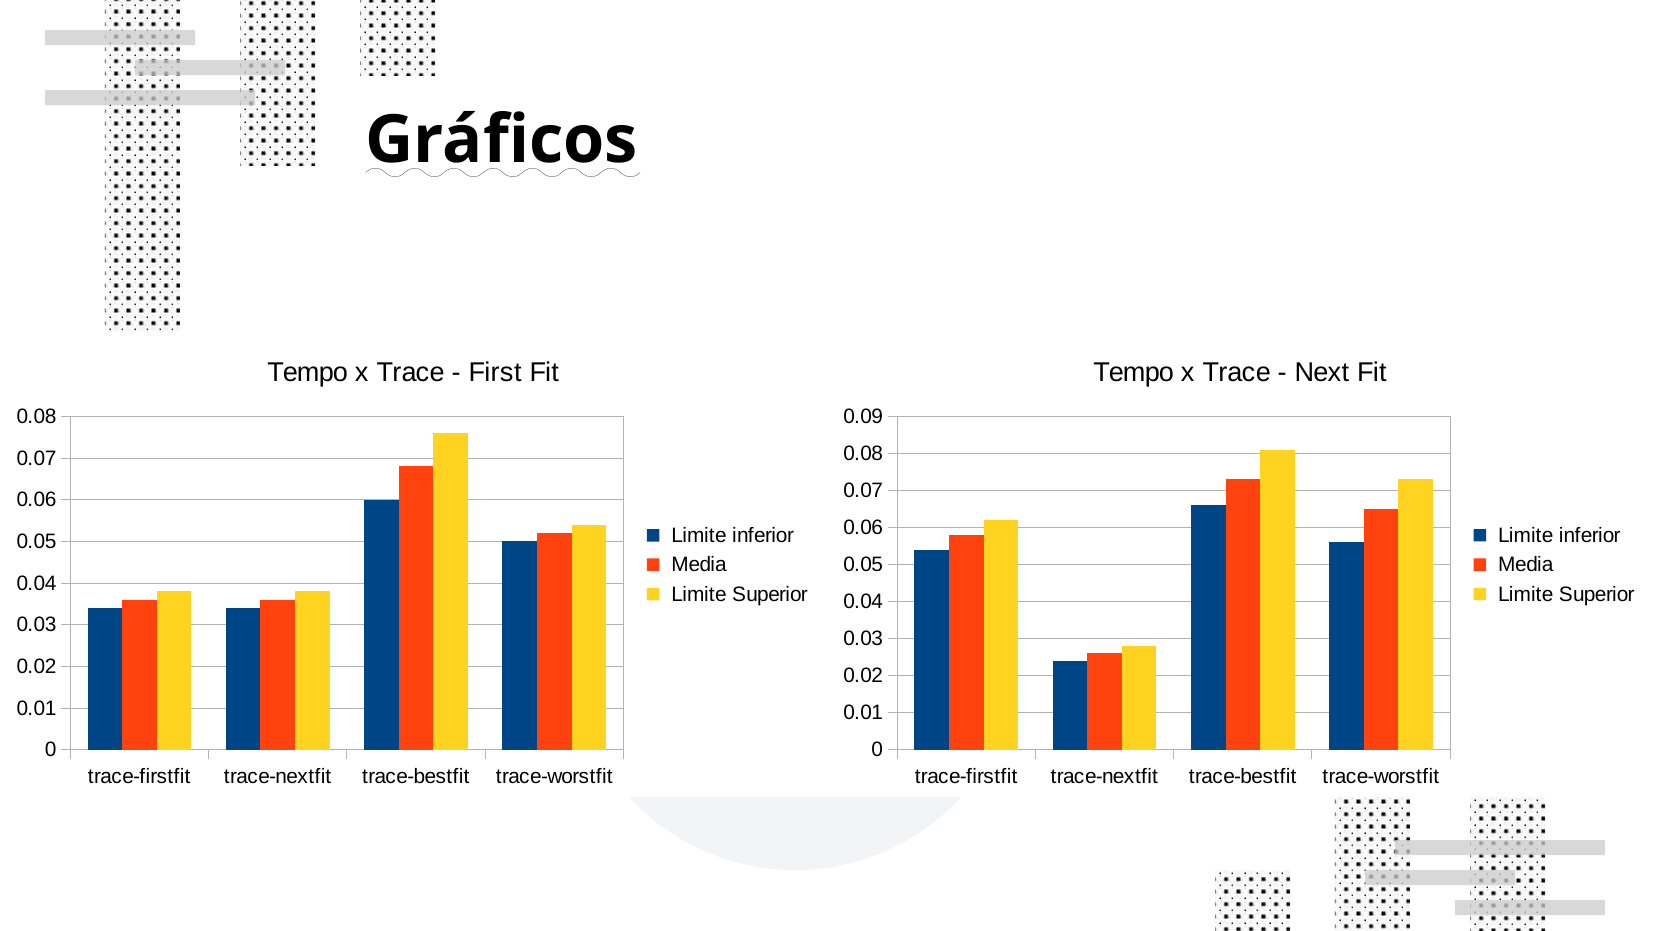

# Gráficos
### Chart: Tempo x Trace - First Fit
| Category | Limite inferior | Media | Limite Superior |
|---|---|---|---|
| trace-firstfit | 0.034 | 0.036 | 0.038 |
| trace-nextfit | 0.034 | 0.036 | 0.038 |
| trace-bestfit | 0.06 | 0.068 | 0.076 |
| trace-worstfit | 0.05 | 0.052 | 0.054 |
### Chart: Tempo x Trace - Next Fit
| Category | Limite inferior | Media | Limite Superior |
|---|---|---|---|
| trace-firstfit | 0.054 | 0.058 | 0.062 |
| trace-nextfit | 0.024 | 0.026 | 0.028 |
| trace-bestfit | 0.066 | 0.073 | 0.081 |
| trace-worstfit | 0.056 | 0.065 | 0.073 |